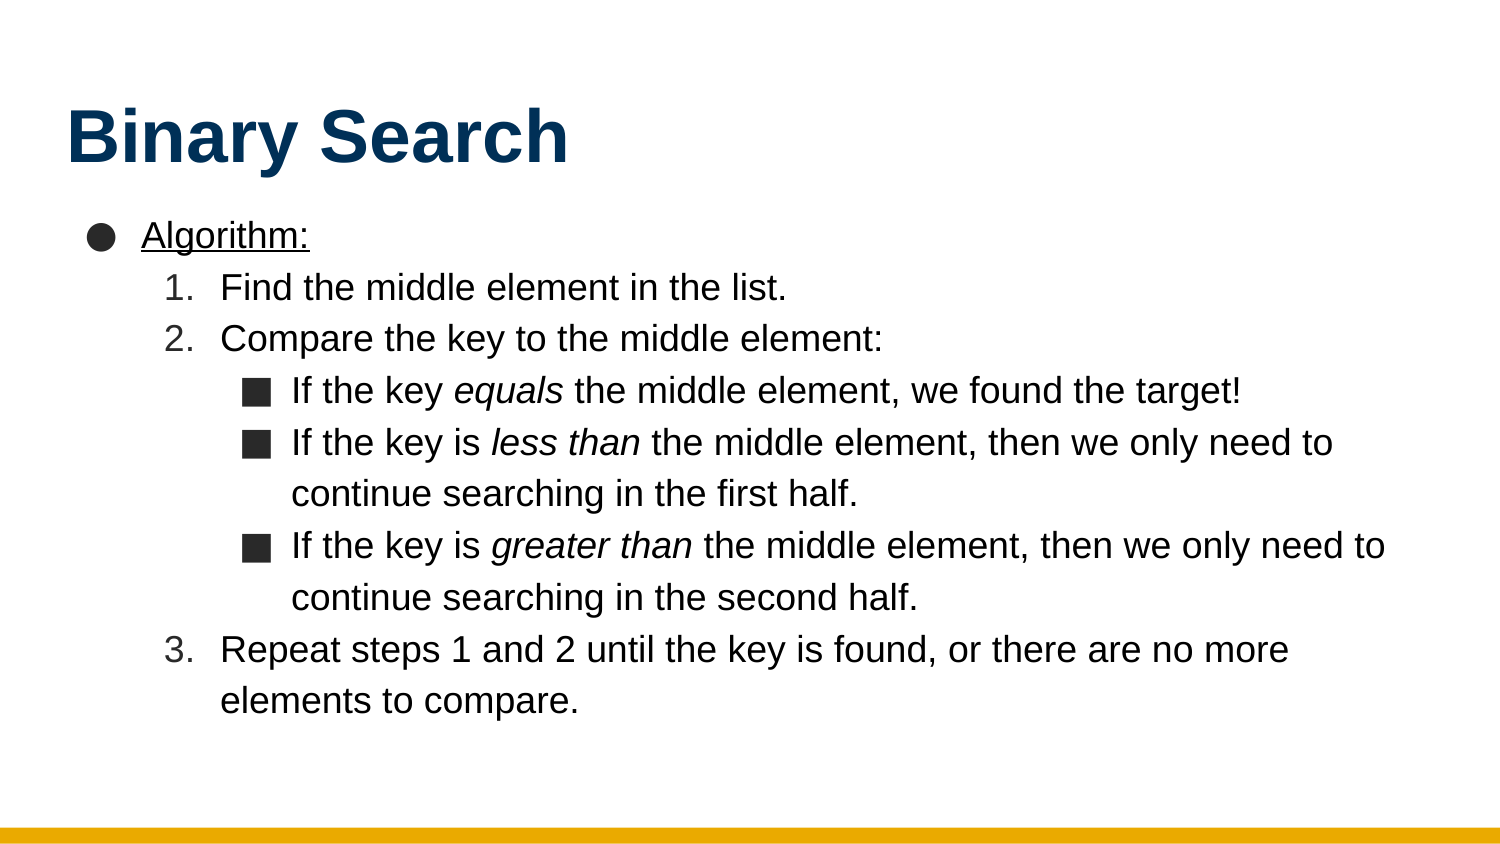

# Binary Search
Algorithm:
Find the middle element in the list.
Compare the key to the middle element:
If the key equals the middle element, we found the target!
If the key is less than the middle element, then we only need to continue searching in the first half.
If the key is greater than the middle element, then we only need to continue searching in the second half.
Repeat steps 1 and 2 until the key is found, or there are no more elements to compare.